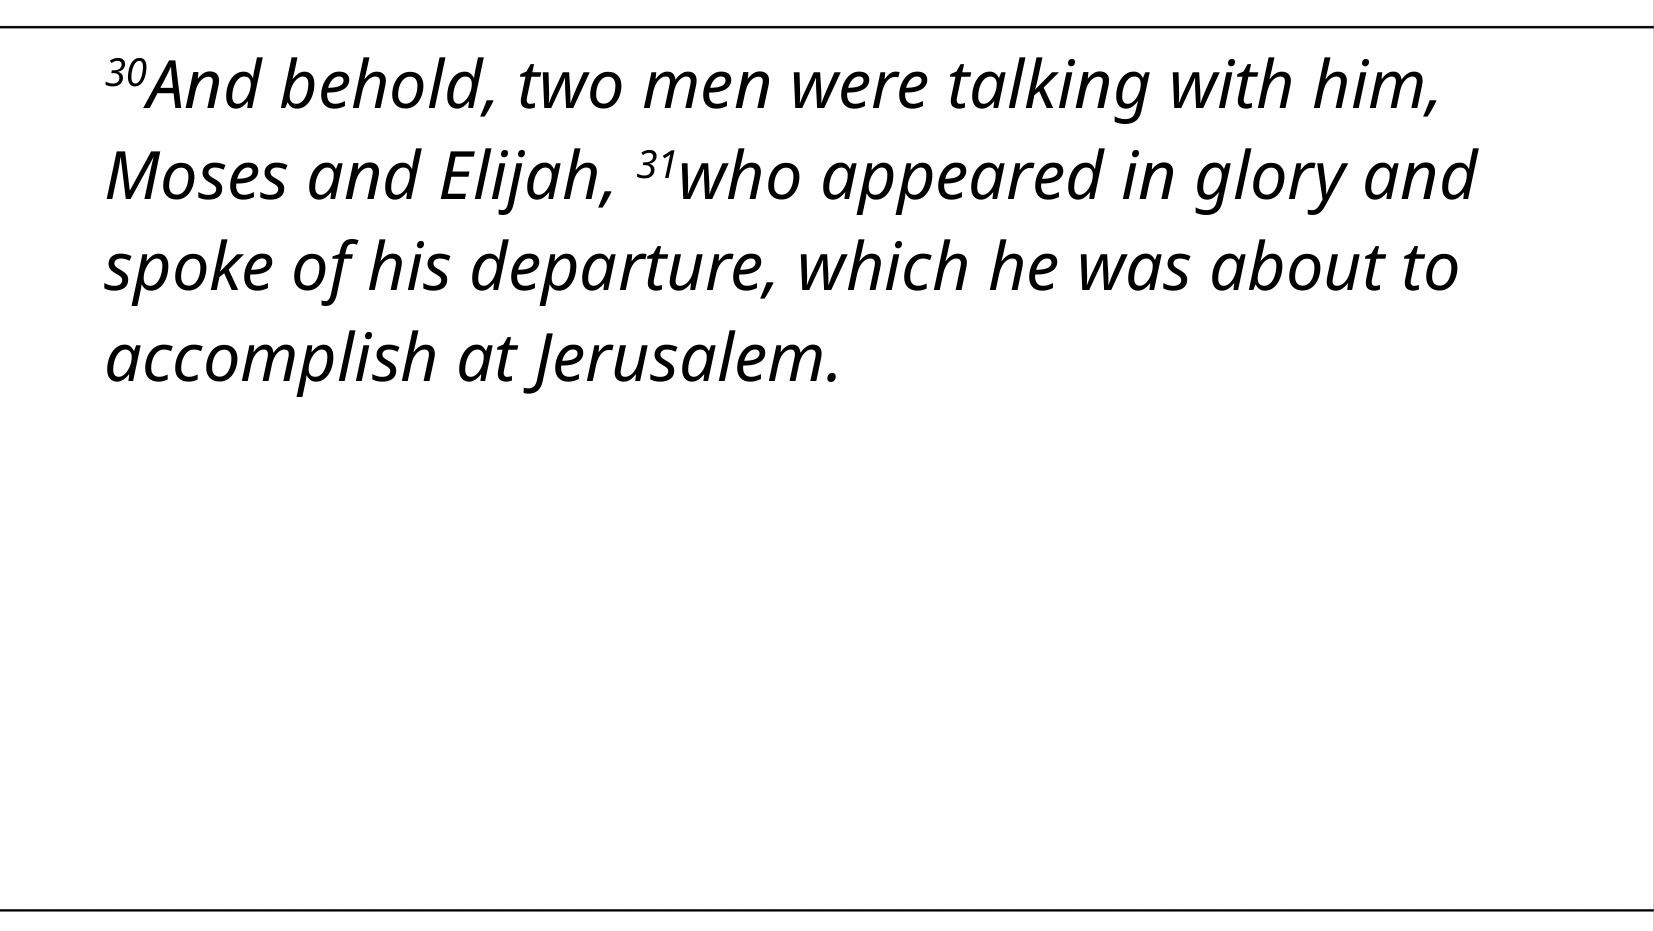

30And behold, two men were talking with him, Moses and Elijah, 31who appeared in glory and spoke of his departure, which he was about to accomplish at Jerusalem.